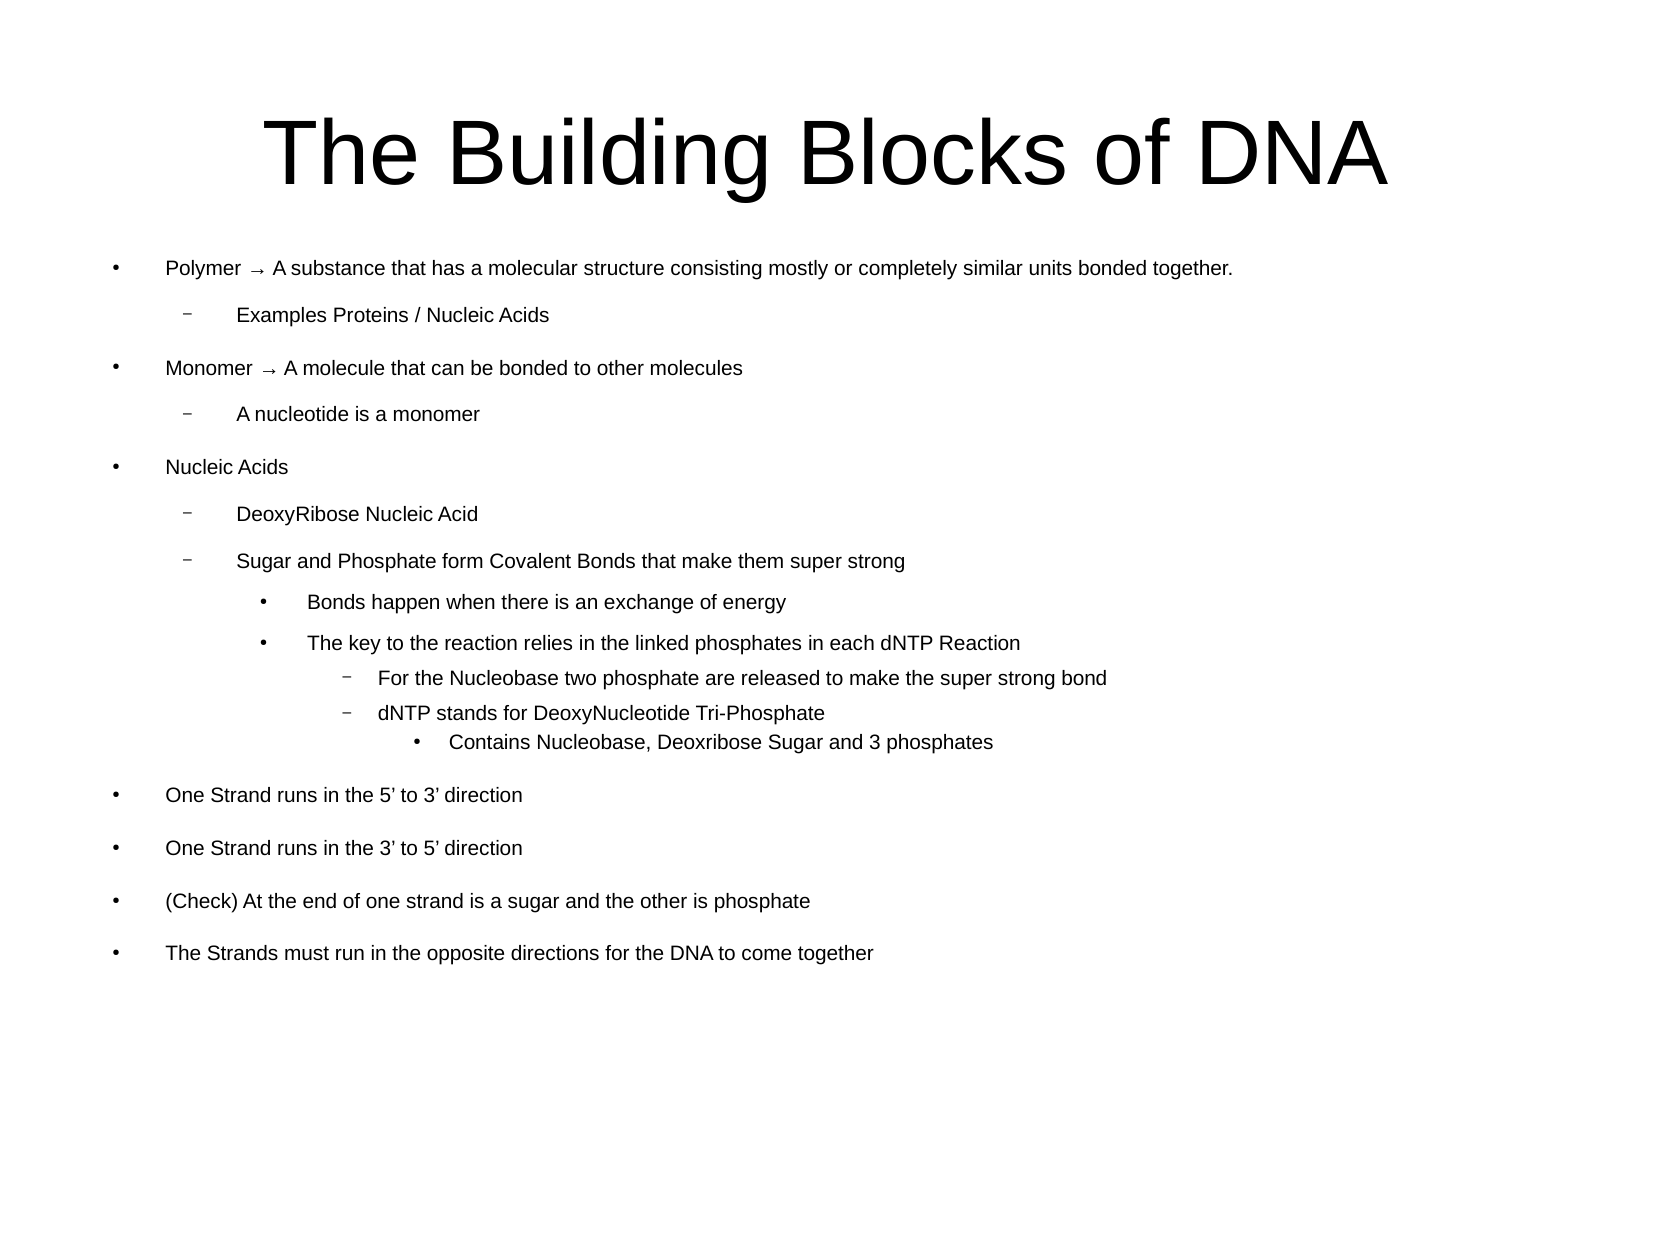

# The Building Blocks of DNA
Polymer → A substance that has a molecular structure consisting mostly or completely similar units bonded together.
Examples Proteins / Nucleic Acids
Monomer → A molecule that can be bonded to other molecules
A nucleotide is a monomer
Nucleic Acids
DeoxyRibose Nucleic Acid
Sugar and Phosphate form Covalent Bonds that make them super strong
Bonds happen when there is an exchange of energy
The key to the reaction relies in the linked phosphates in each dNTP Reaction
For the Nucleobase two phosphate are released to make the super strong bond
dNTP stands for DeoxyNucleotide Tri-Phosphate
Contains Nucleobase, Deoxribose Sugar and 3 phosphates
One Strand runs in the 5’ to 3’ direction
One Strand runs in the 3’ to 5’ direction
(Check) At the end of one strand is a sugar and the other is phosphate
The Strands must run in the opposite directions for the DNA to come together